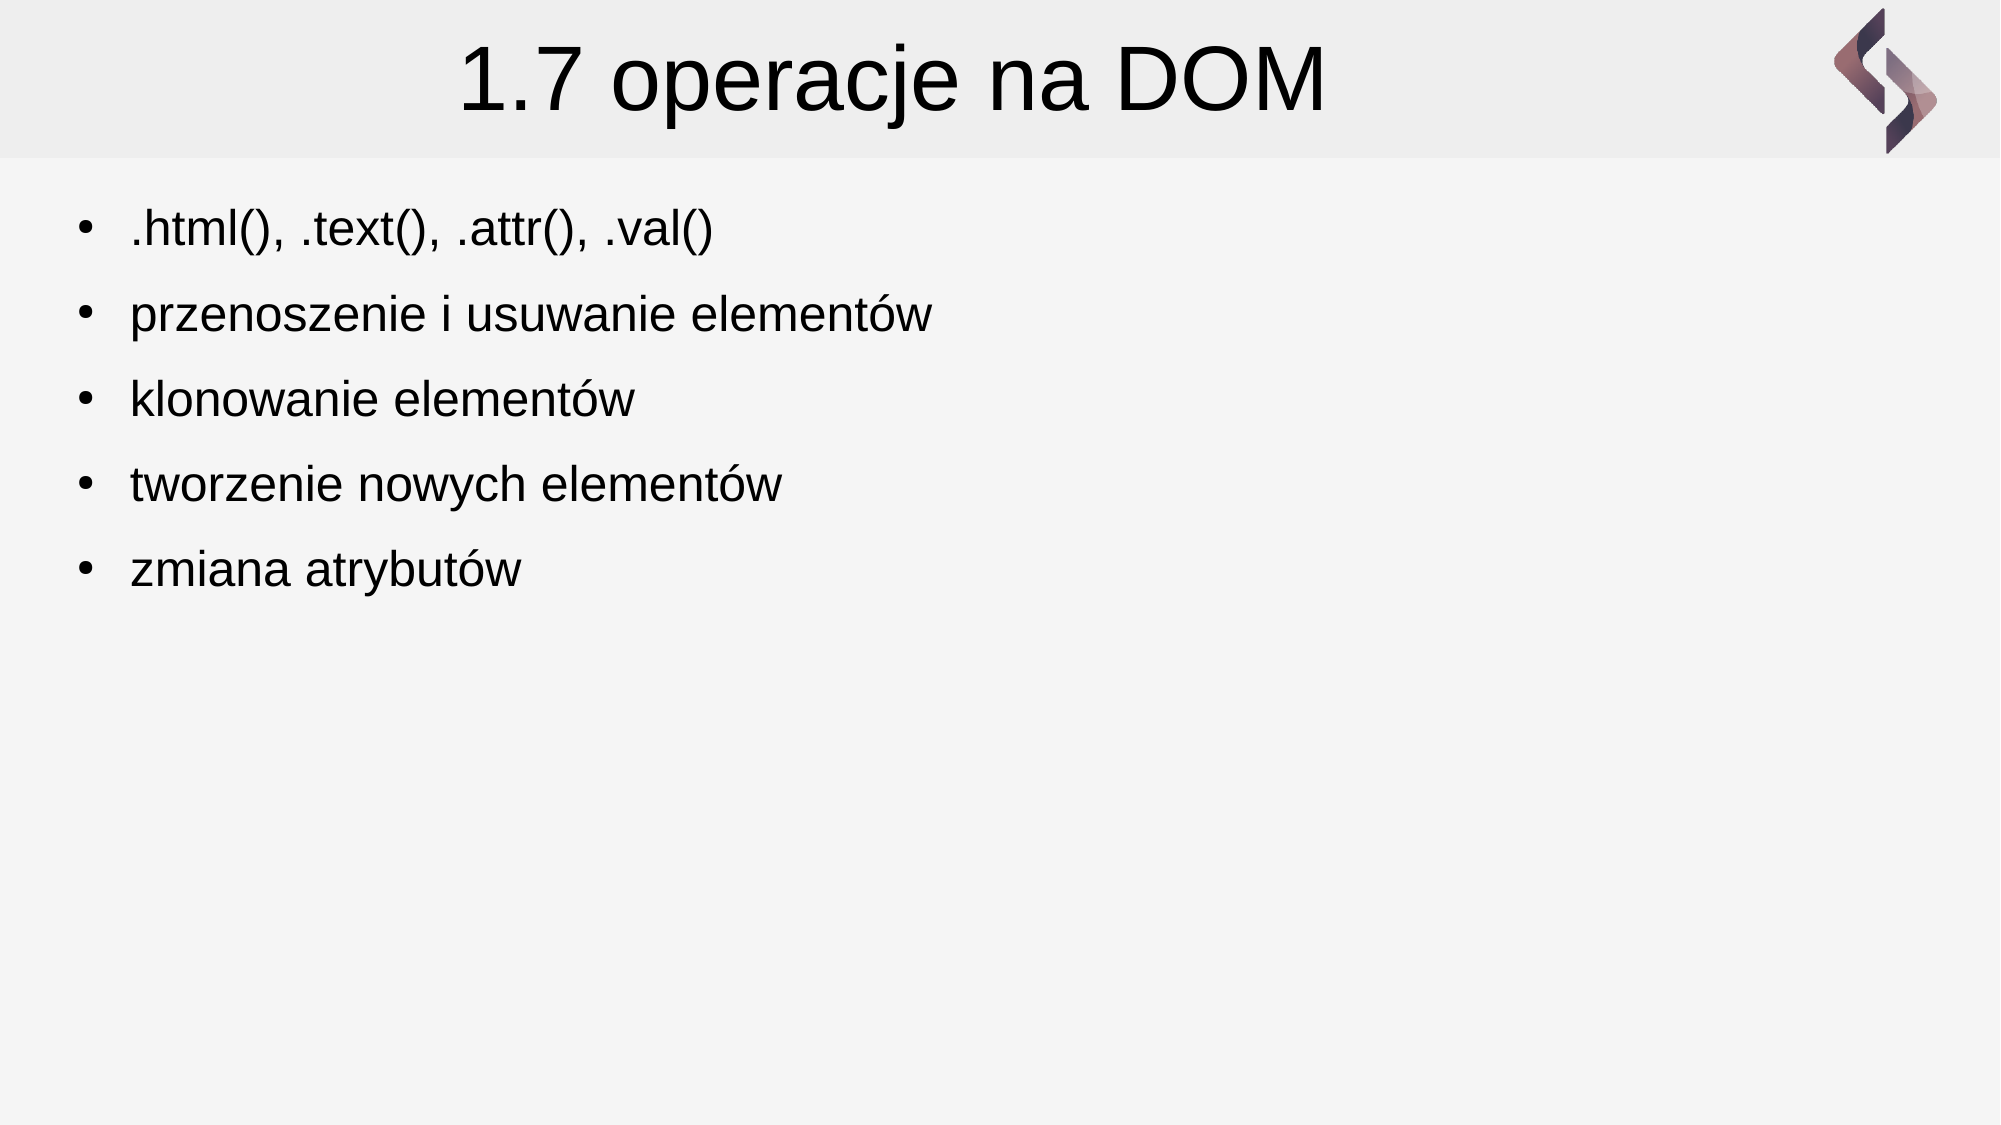

# 1.7 operacje na DOM
.html(), .text(), .attr(), .val()
przenoszenie i usuwanie elementów
klonowanie elementów
tworzenie nowych elementów
zmiana atrybutów